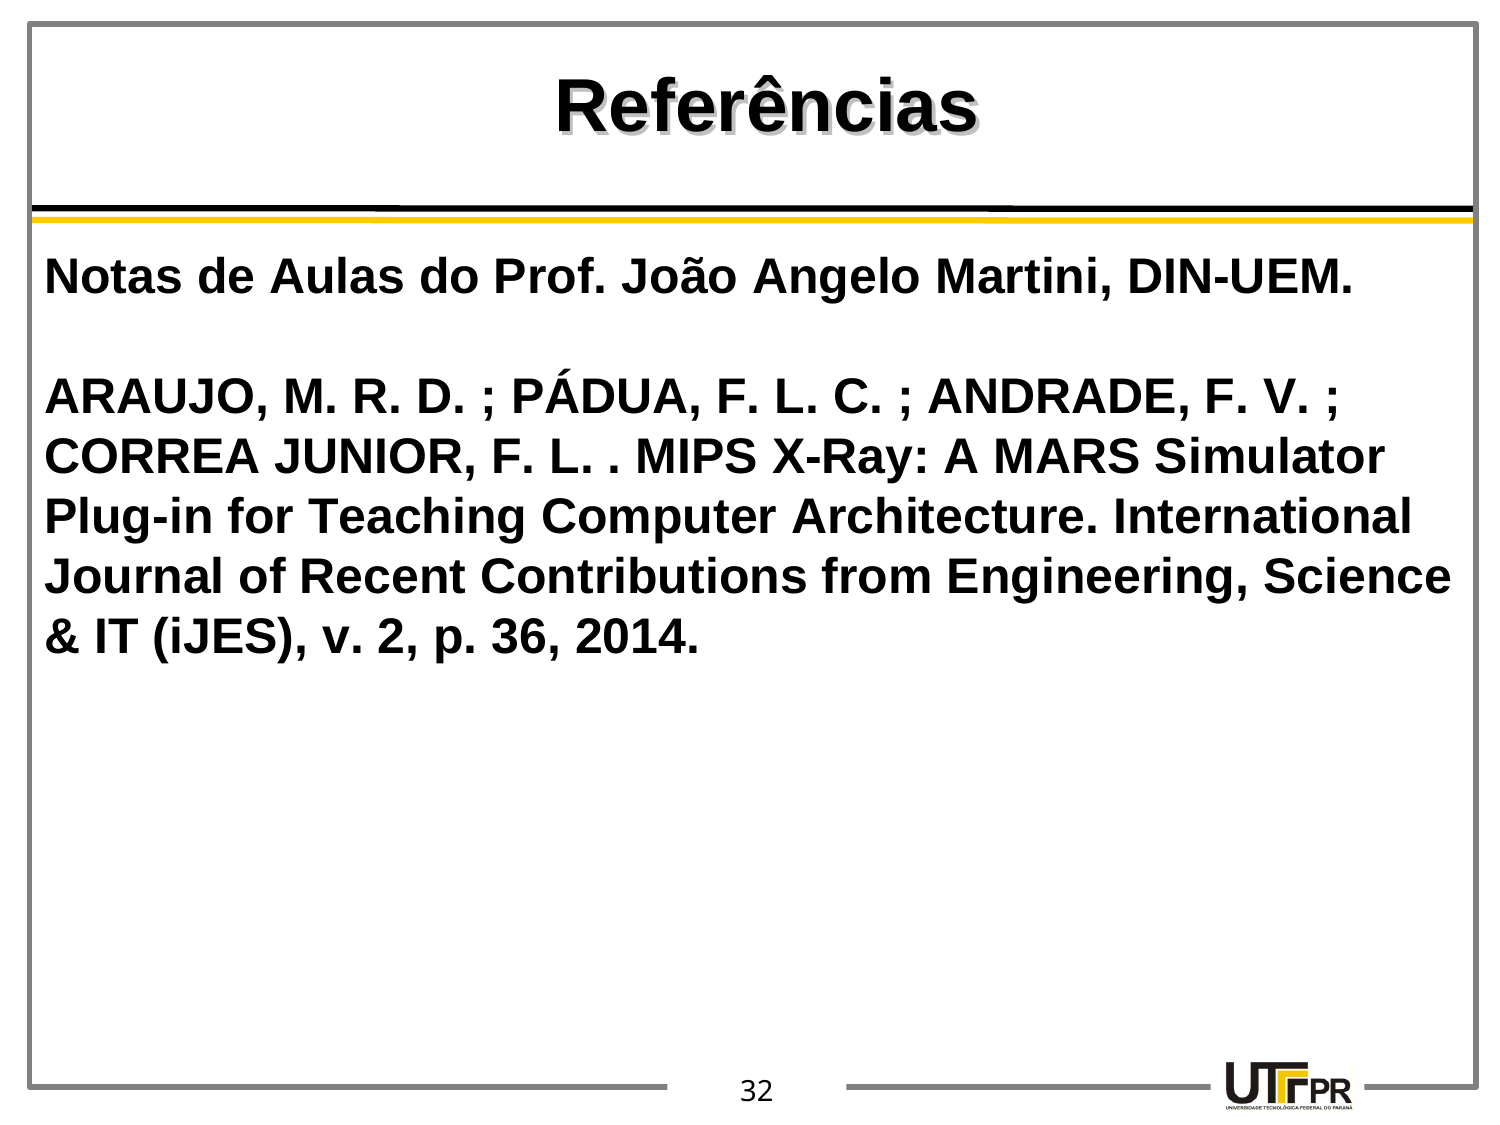

# Referências
Notas de Aulas do Prof. João Angelo Martini, DIN-UEM.
ARAUJO, M. R. D. ; PÁDUA, F. L. C. ; ANDRADE, F. V. ; CORREA JUNIOR, F. L. . MIPS X-Ray: A MARS Simulator Plug-in for Teaching Computer Architecture. International Journal of Recent Contributions from Engineering, Science & IT (iJES), v. 2, p. 36, 2014.